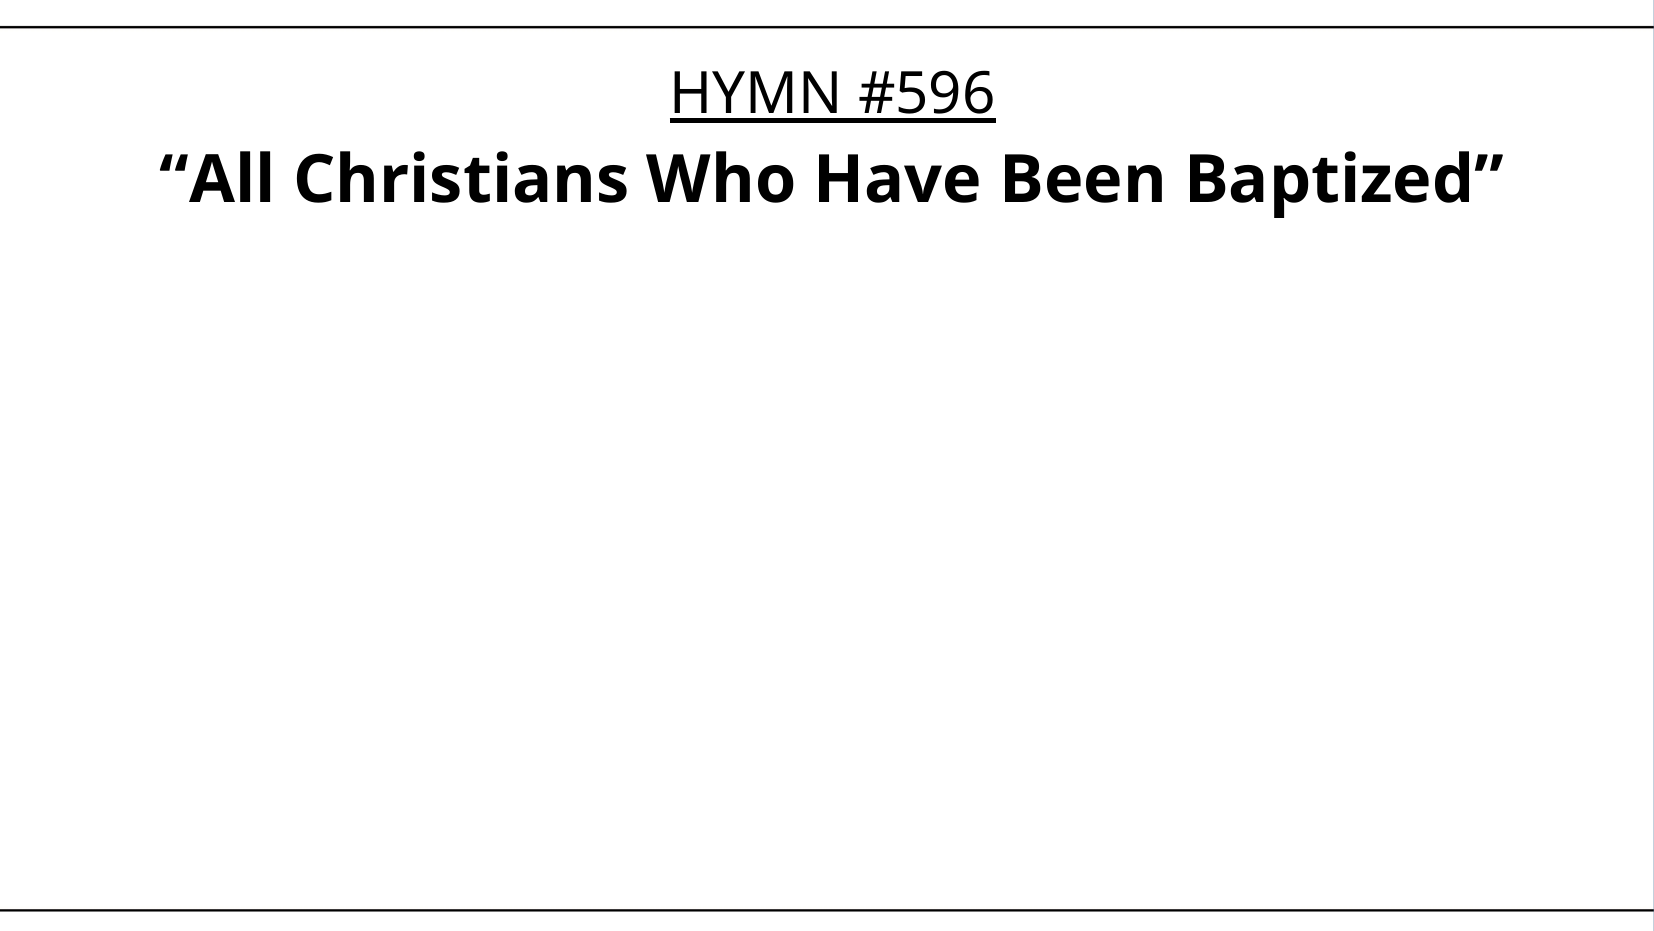

HYMN #596
“All Christians Who Have Been Baptized”